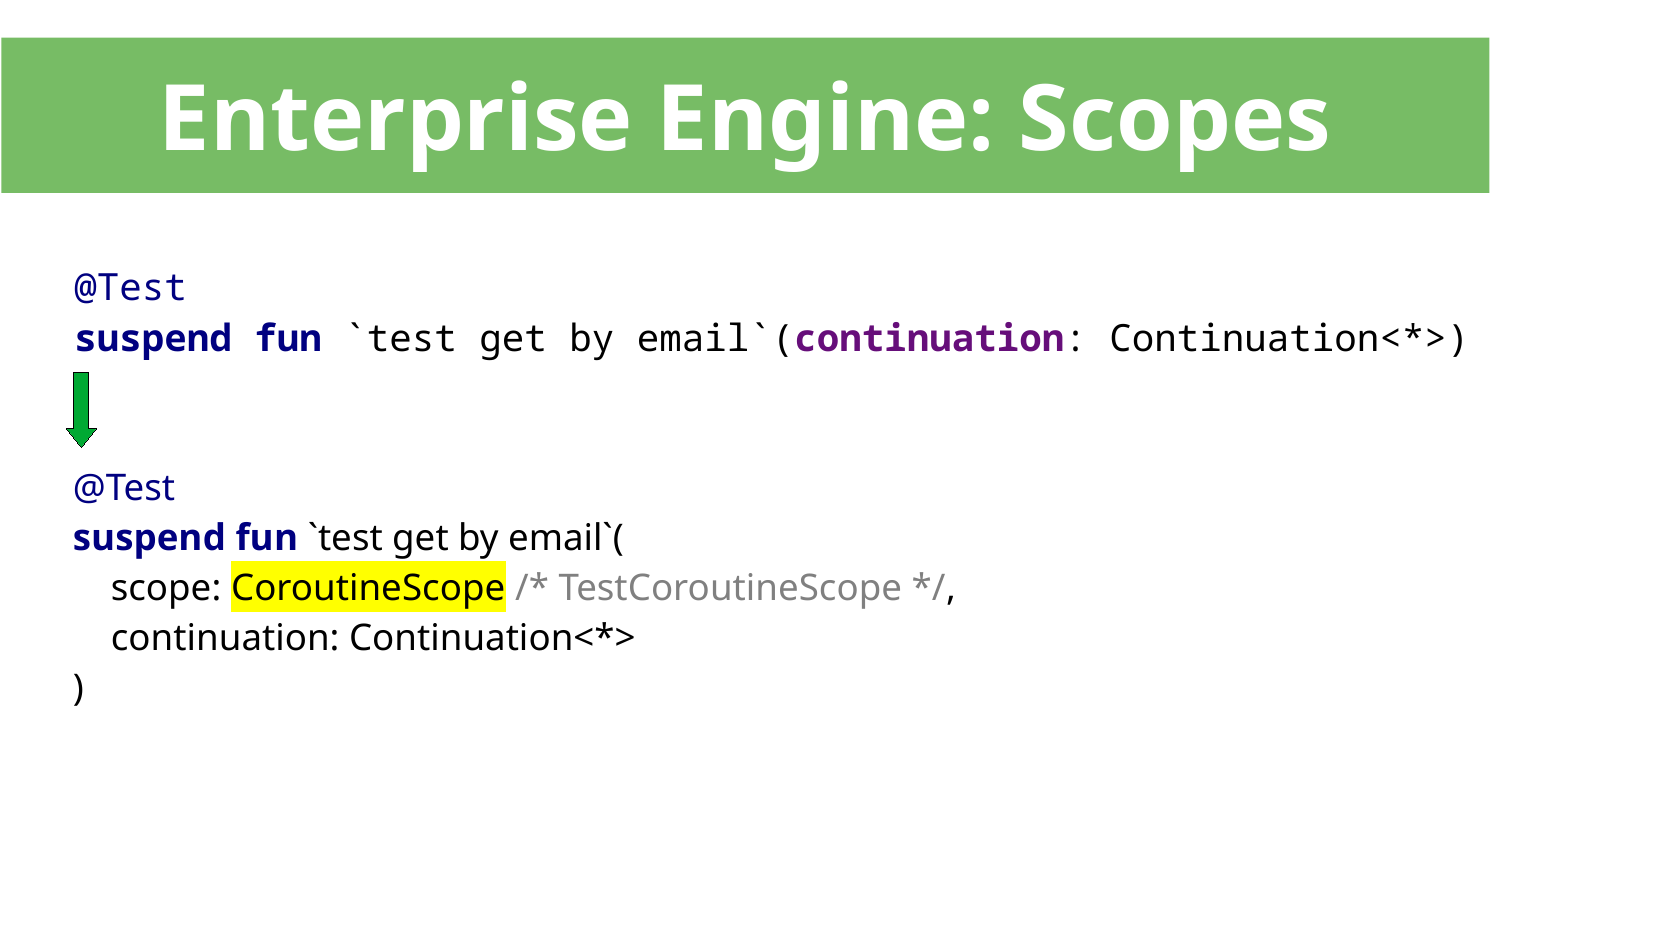

# Enterprise Engine: Scopes
@Test
suspend fun `test get by email`(continuation: Continuation<*>)
@Test
suspend fun `test get by email`(
 scope: CoroutineScope /* TestCoroutineScope */,
 continuation: Continuation<*>
)